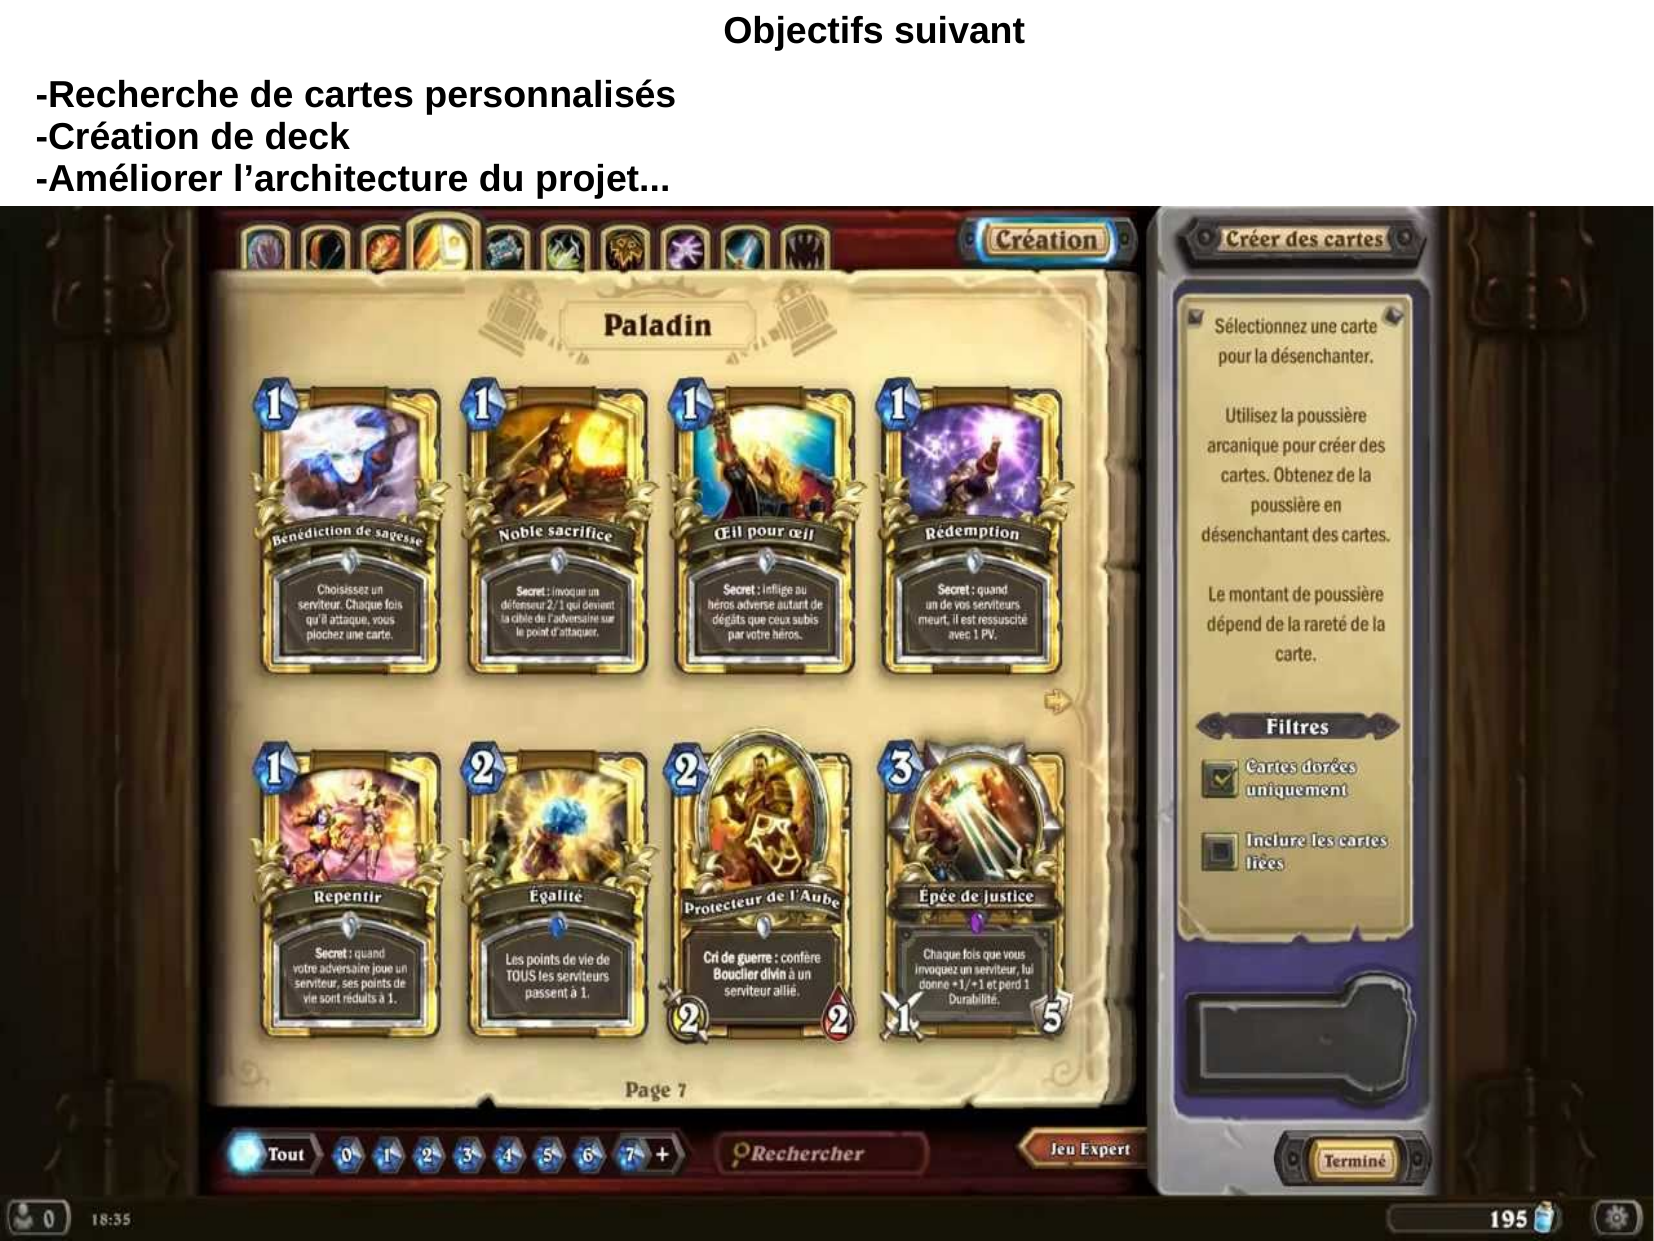

Objectifs suivant
-Recherche de cartes personnalisés
-Création de deck
-Améliorer l’architecture du projet...
#